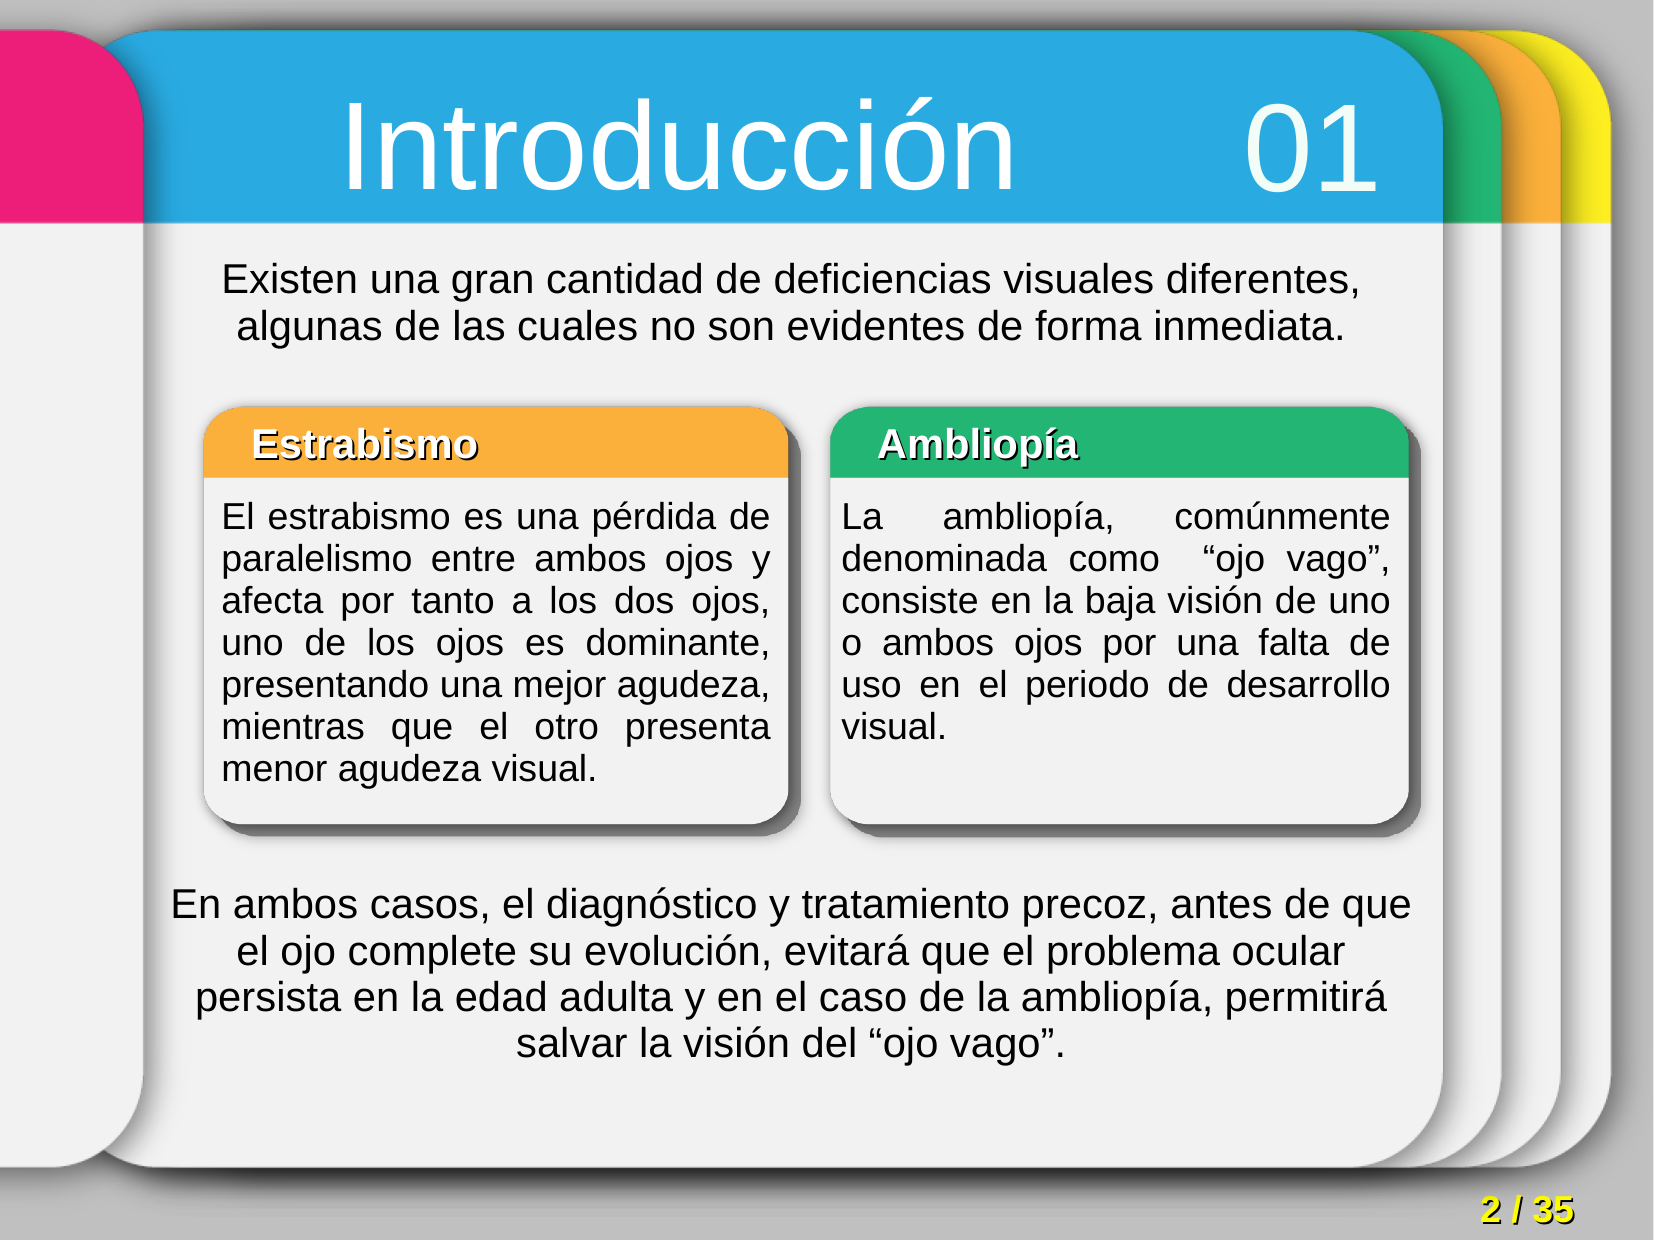

01
# Introducción
Existen una gran cantidad de deficiencias visuales diferentes, algunas de las cuales no son evidentes de forma inmediata.
Estrabismo
El estrabismo es una pérdida de paralelismo entre ambos ojos y afecta por tanto a los dos ojos, uno de los ojos es dominante, presentando una mejor agudeza, mientras que el otro presenta menor agudeza visual.
Ambliopía
La ambliopía, comúnmente denominada como “ojo vago”, consiste en la baja visión de uno o ambos ojos por una falta de uso en el periodo de desarrollo visual.
En ambos casos, el diagnóstico y tratamiento precoz, antes de que el ojo complete su evolución, evitará que el problema ocular persista en la edad adulta y en el caso de la ambliopía, permitirá salvar la visión del “ojo vago”.